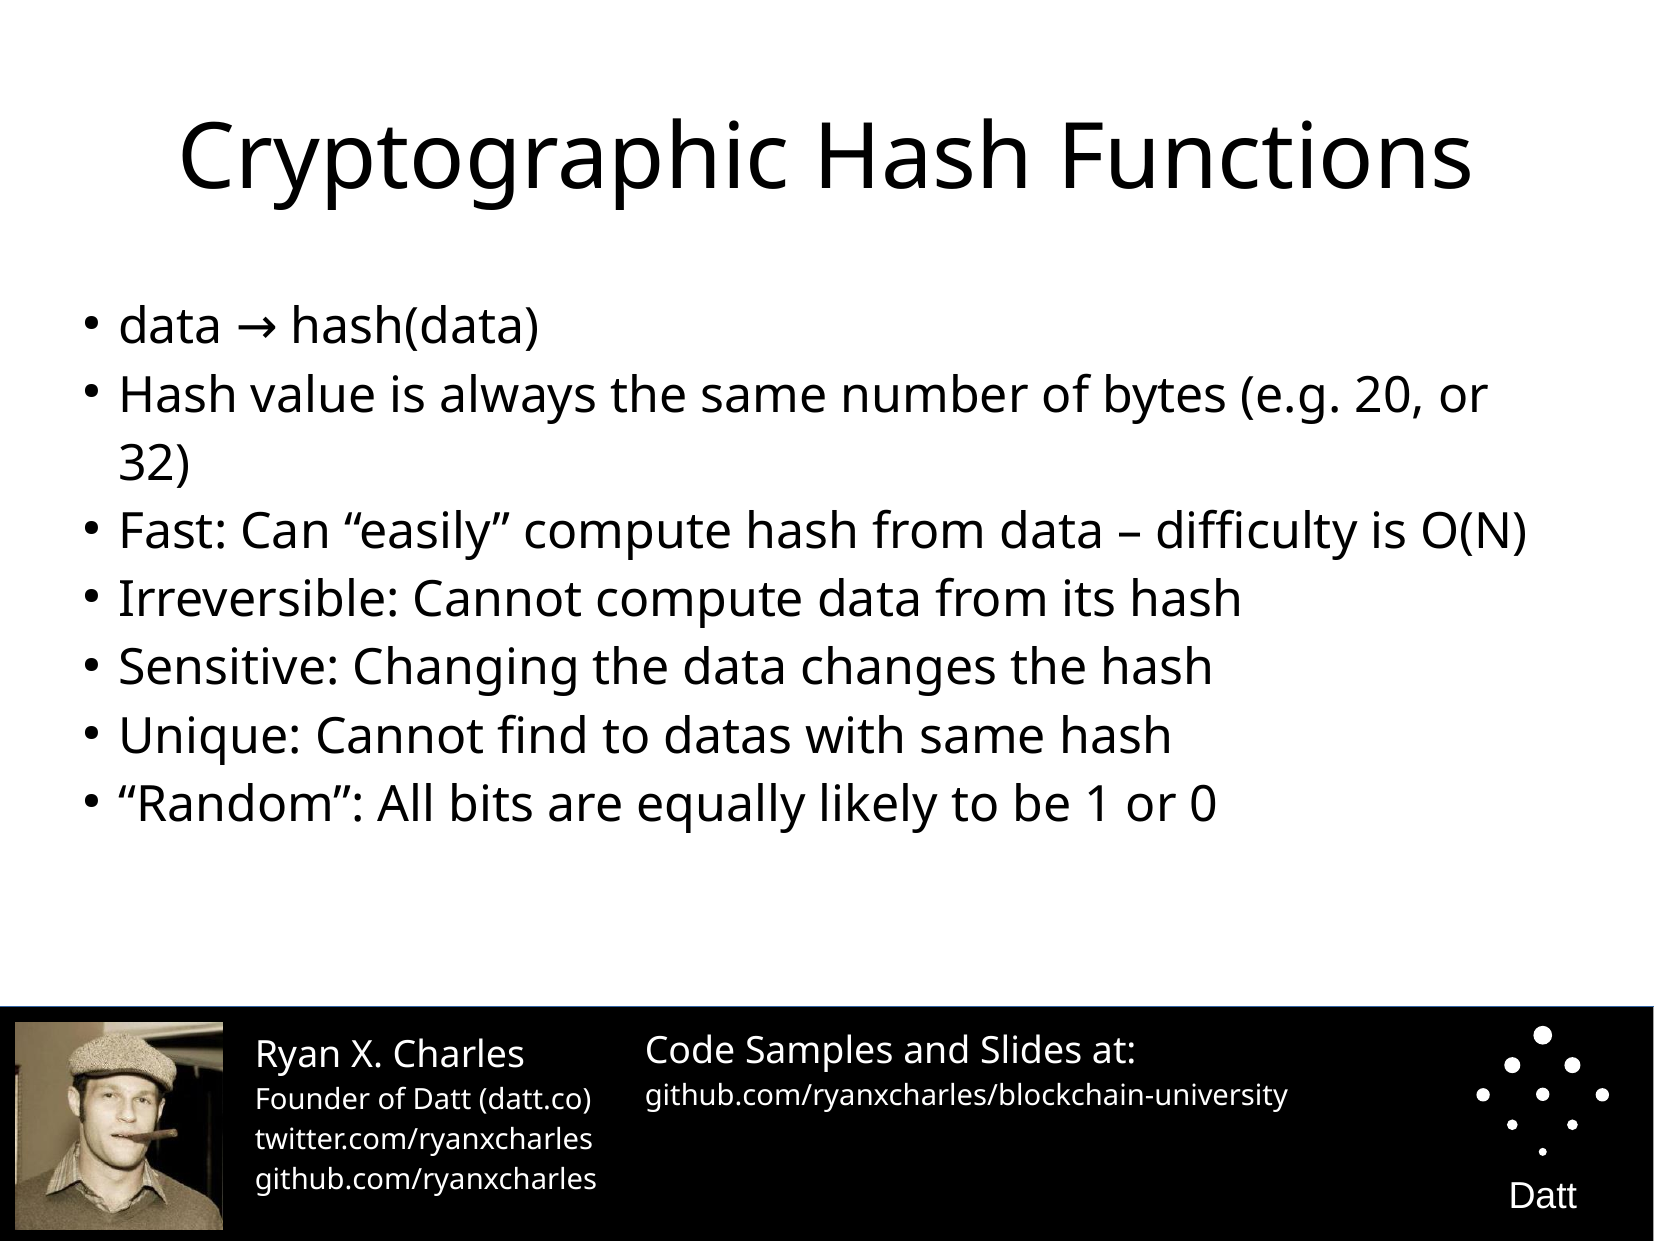

# Cryptographic Hash Functions
data → hash(data)
Hash value is always the same number of bytes (e.g. 20, or 32)
Fast: Can “easily” compute hash from data – difficulty is O(N)
Irreversible: Cannot compute data from its hash
Sensitive: Changing the data changes the hash
Unique: Cannot find to datas with same hash
“Random”: All bits are equally likely to be 1 or 0
Code Samples and Slides at:
github.com/ryanxcharles/blockchain-university
Ryan X. Charles
Founder of Datt (datt.co)
twitter.com/ryanxcharles
github.com/ryanxcharles
Datt